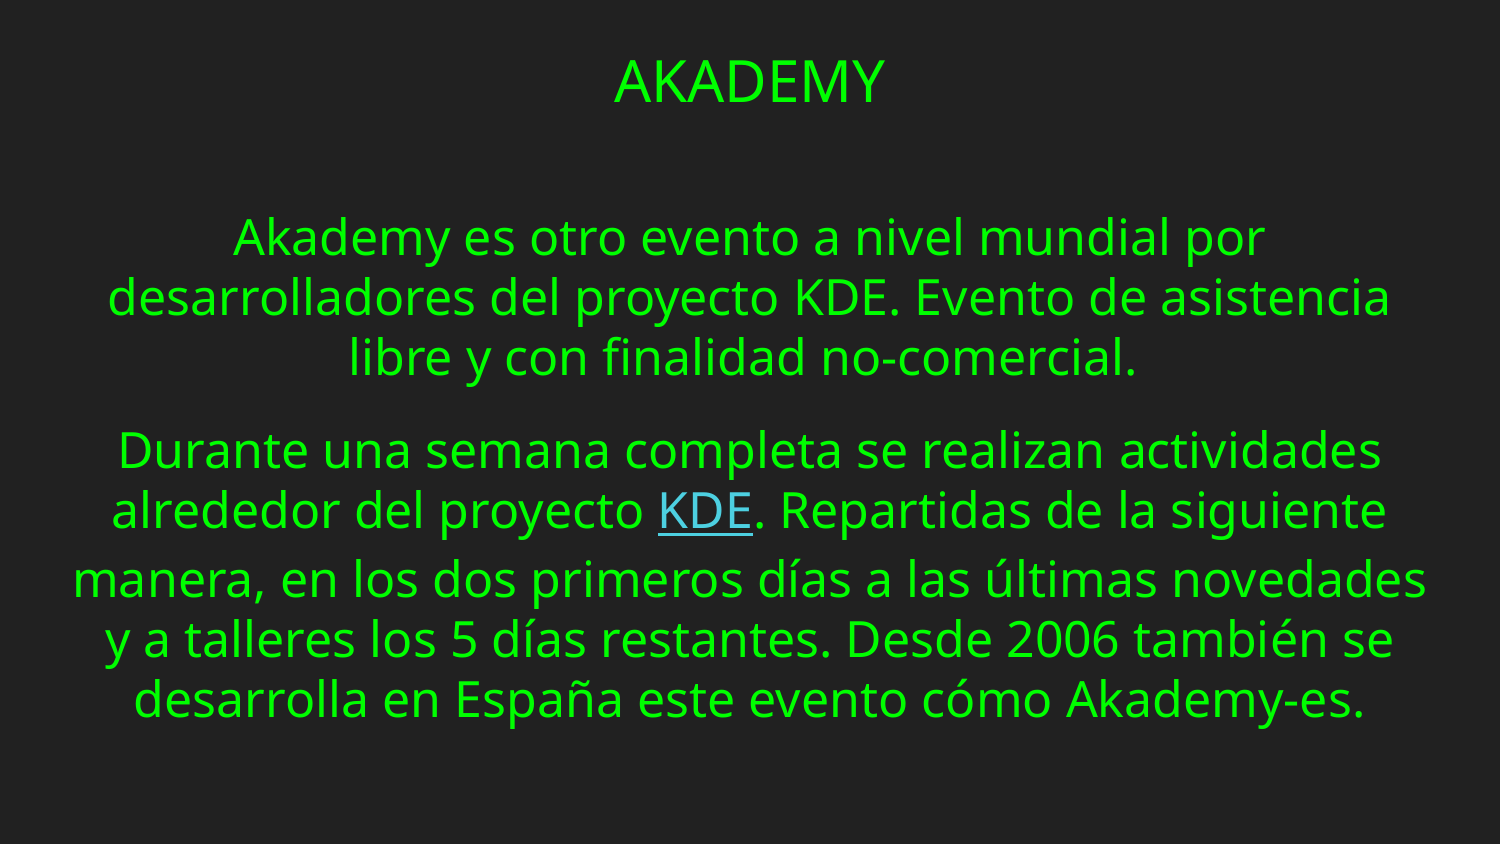

# AKADEMY
Akademy es otro evento a nivel mundial por desarrolladores del proyecto KDE. Evento de asistencia libre y con finalidad no-comercial.
Durante una semana completa se realizan actividades alrededor del proyecto KDE. Repartidas de la siguiente manera, en los dos primeros días a las últimas novedades y a talleres los 5 días restantes. Desde 2006 también se desarrolla en España este evento cómo Akademy-es.